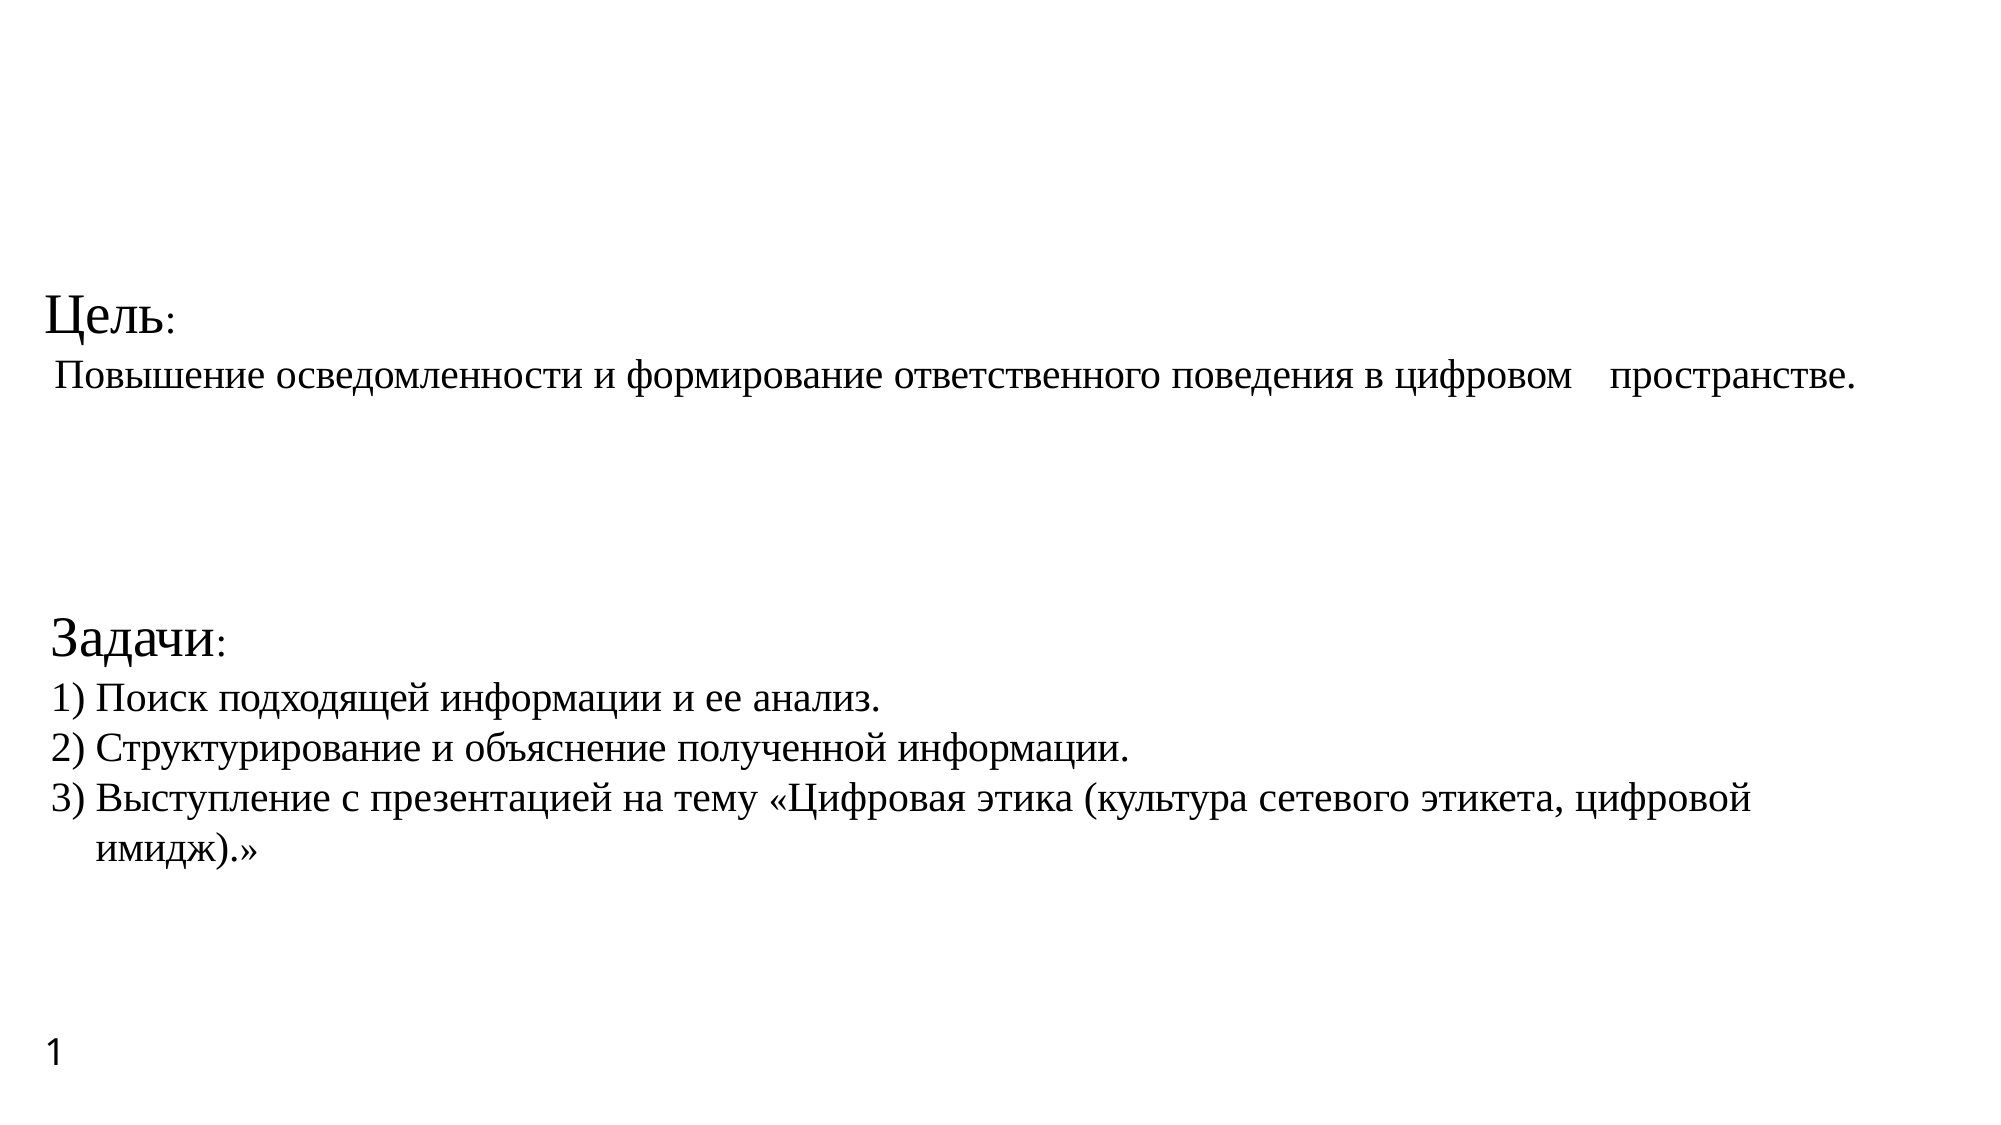

# Цель:
Повышение осведомленности и формирование ответственного поведения в цифровом
пространстве.
Задачи:
Поиск подходящей информации и ее анализ.
Структурирование и объяснение полученной информации.
Выступление с презентацией на тему «Цифровая этика (культура сетевого этикета, цифровой имидж).»
1